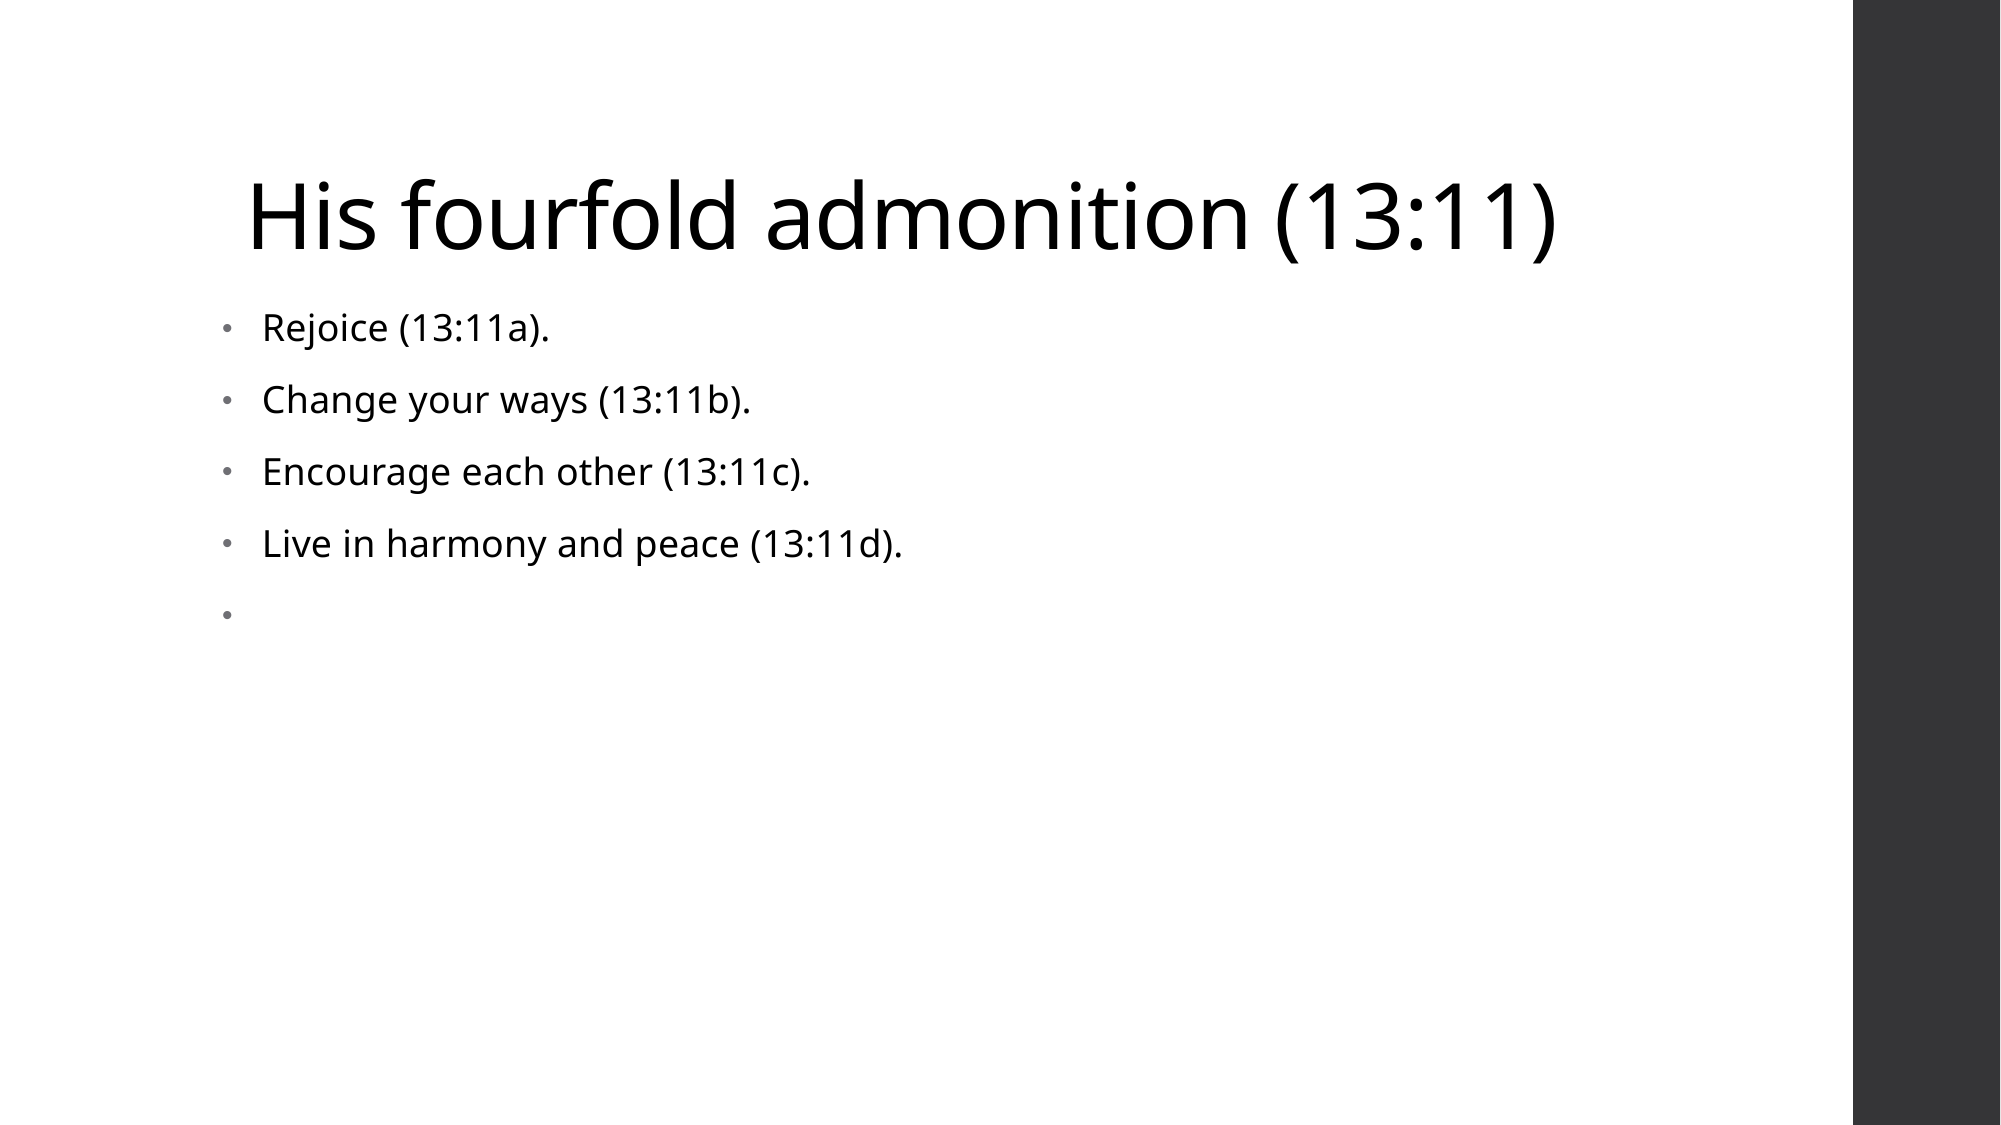

# His fourfold admonition (13:11)
 Rejoice (13:11a).
 Change your ways (13:11b).
 Encourage each other (13:11c).
 Live in harmony and peace (13:11d).